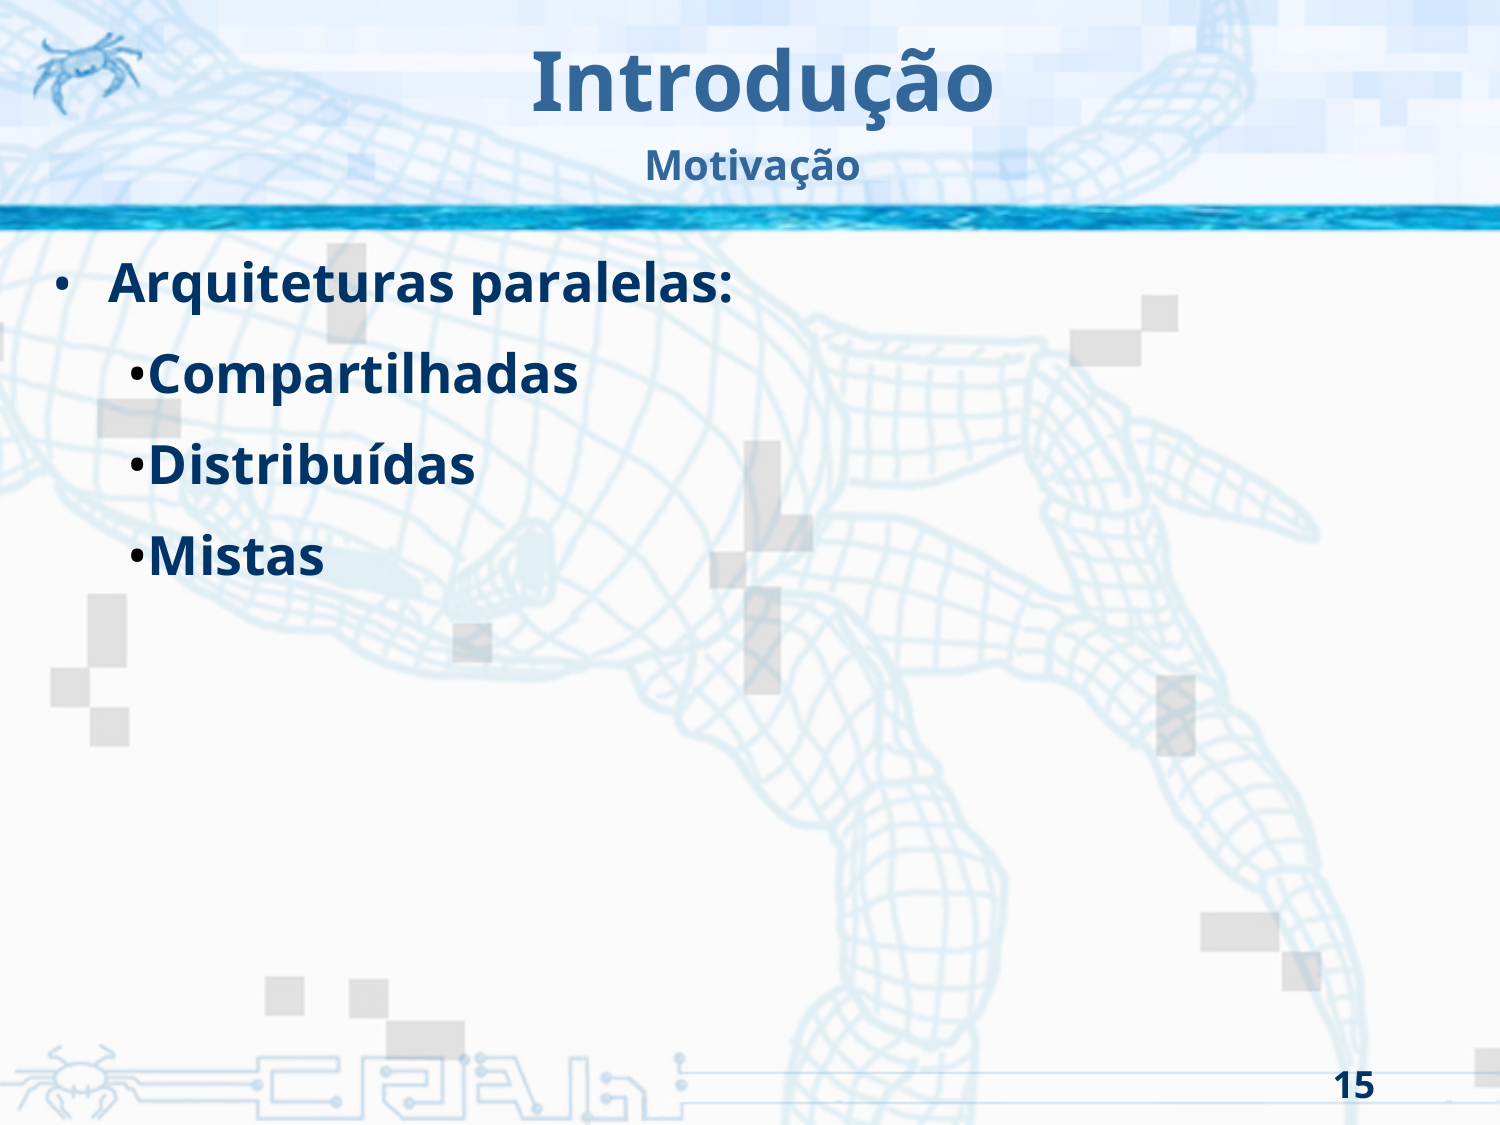

Introdução
Motivação
Arquiteturas paralelas:
Compartilhadas
Distribuídas
Mistas